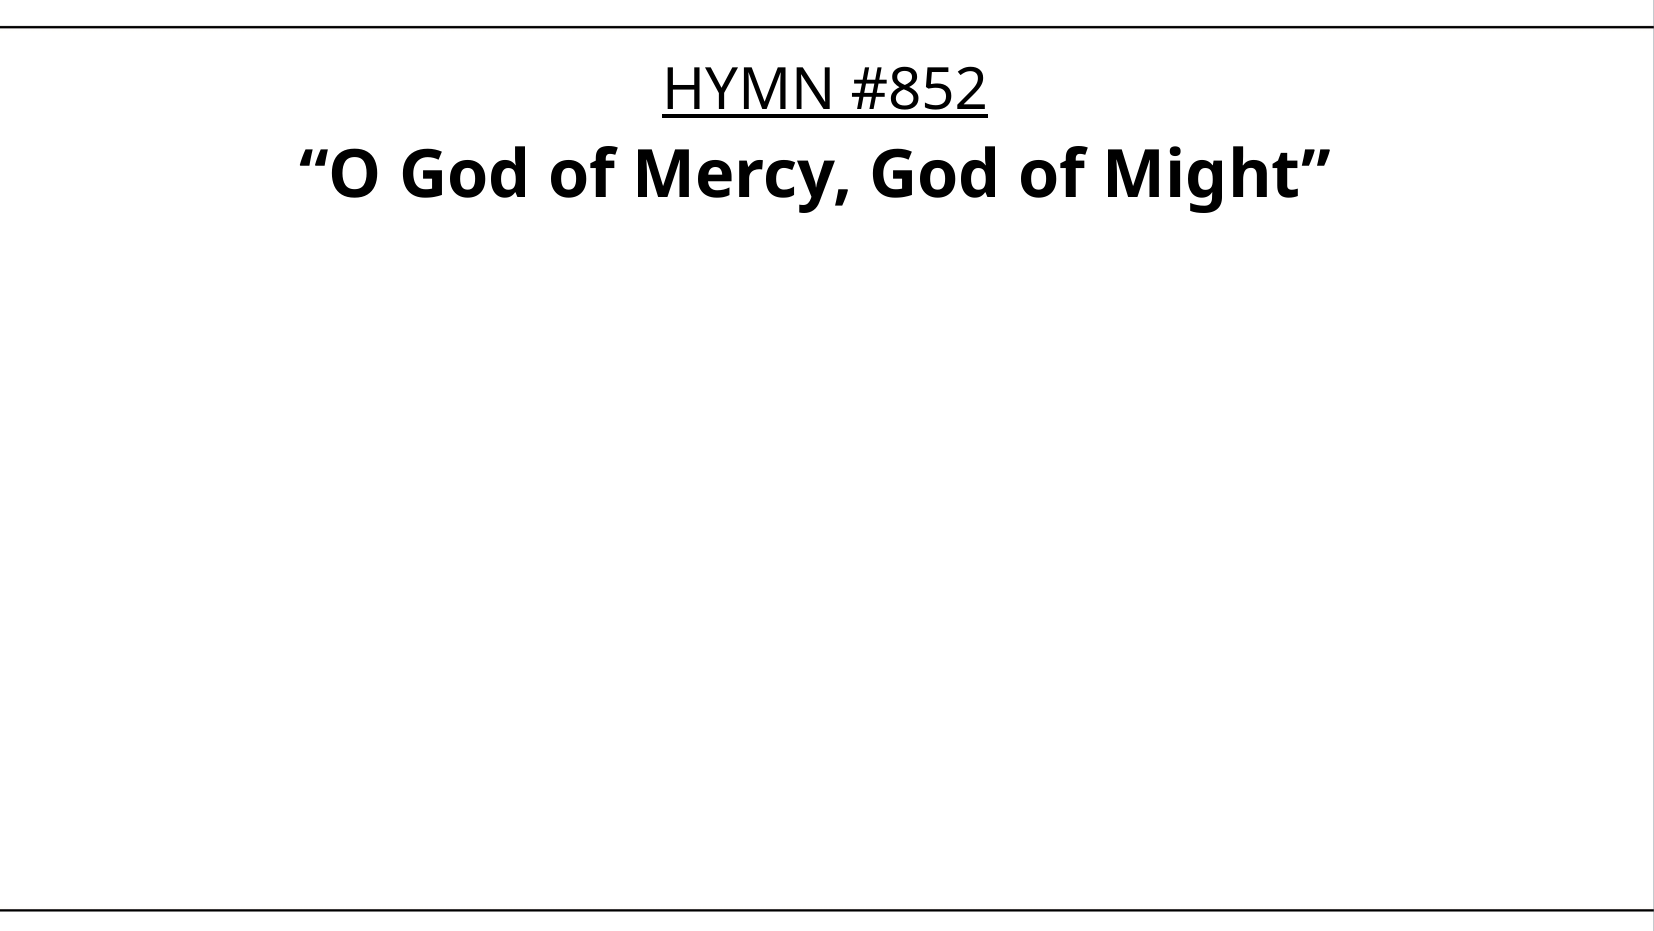

HYMN #852
“O God of Mercy, God of Might”